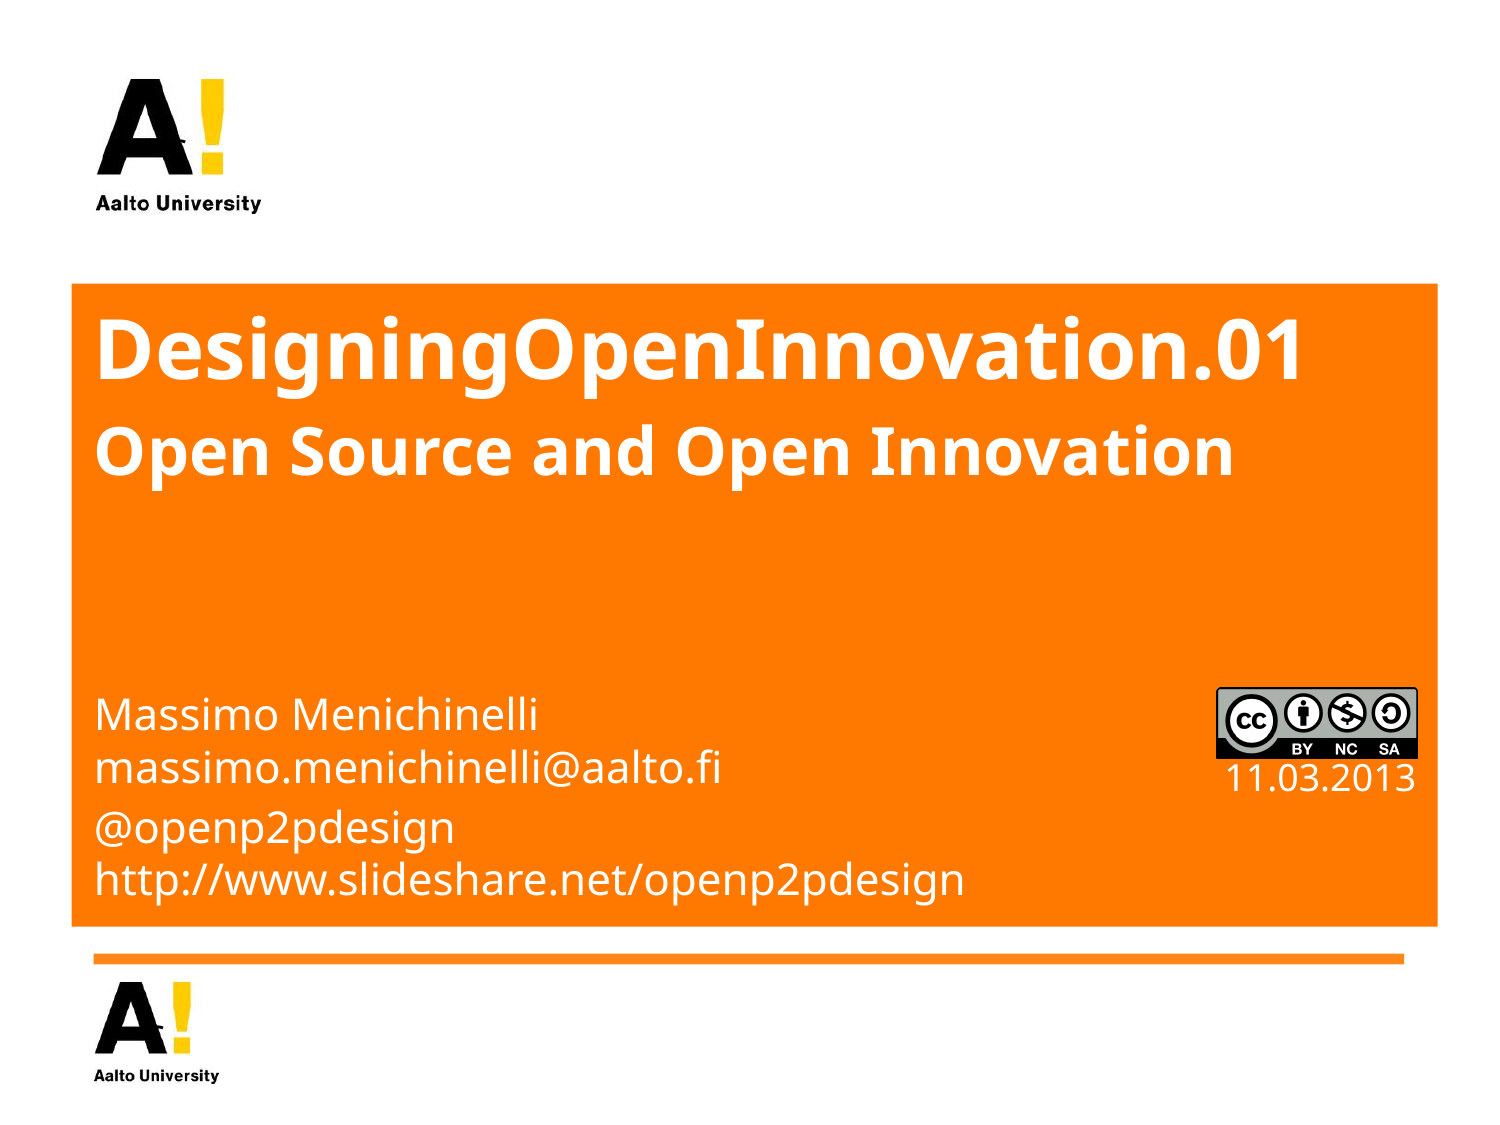

#
DesigningOpenInnovation.01
Open Source and Open Innovation
Massimo Menichinelli
massimo.menichinelli@aalto.fi
@openp2pdesign
http://www.slideshare.net/openp2pdesign
11.03.2013